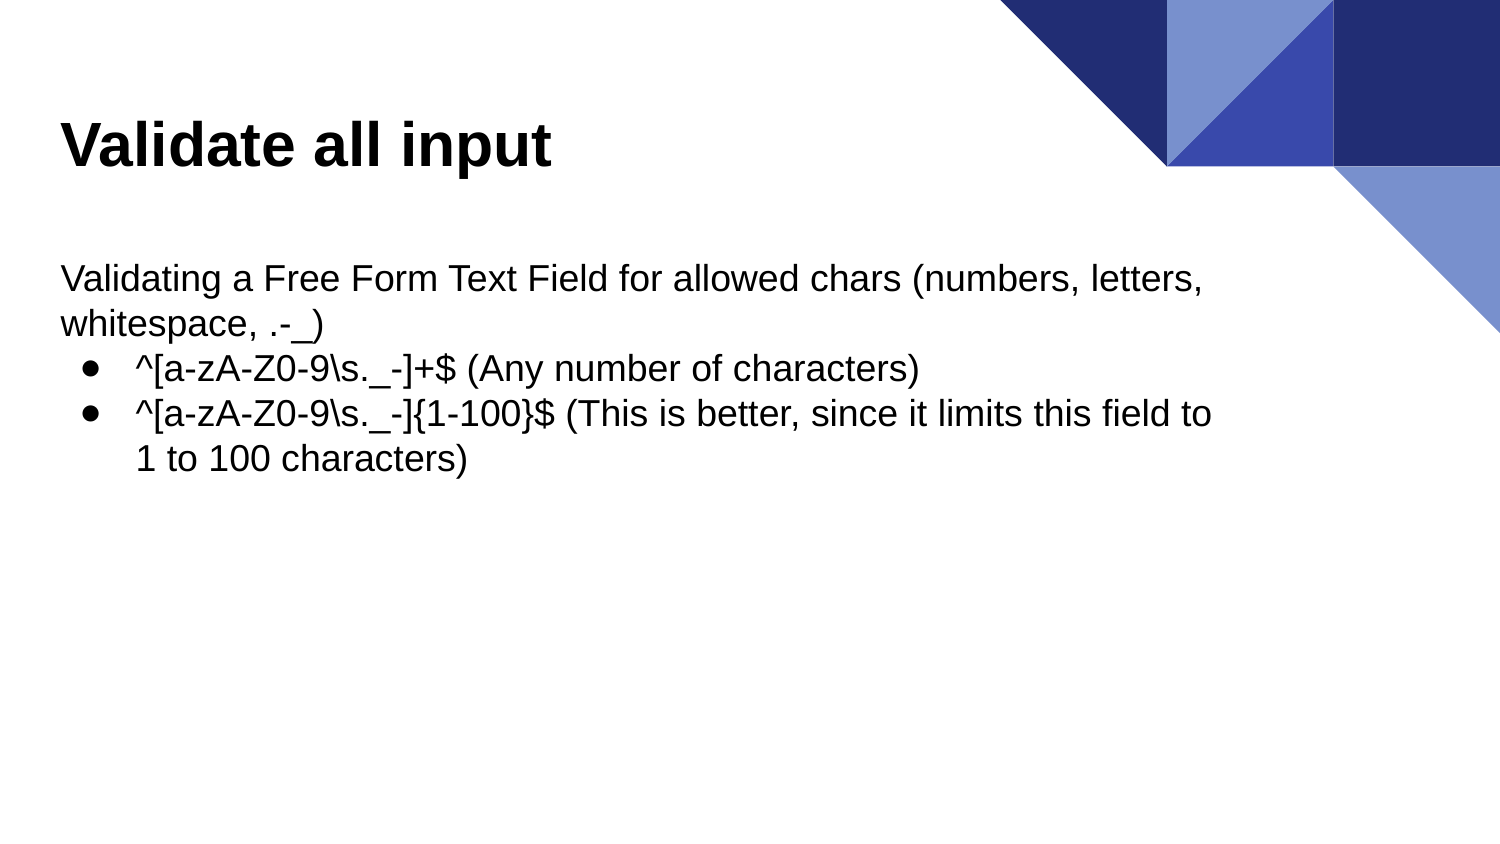

Validate all input
Validating a Free Form Text Field for allowed chars (numbers, letters, whitespace, .-_)
^[a-zA-Z0-9\s._-]+$ (Any number of characters)
^[a-zA-Z0-9\s._-]{1-100}$ (This is better, since it limits this field to 1 to 100 characters)
#